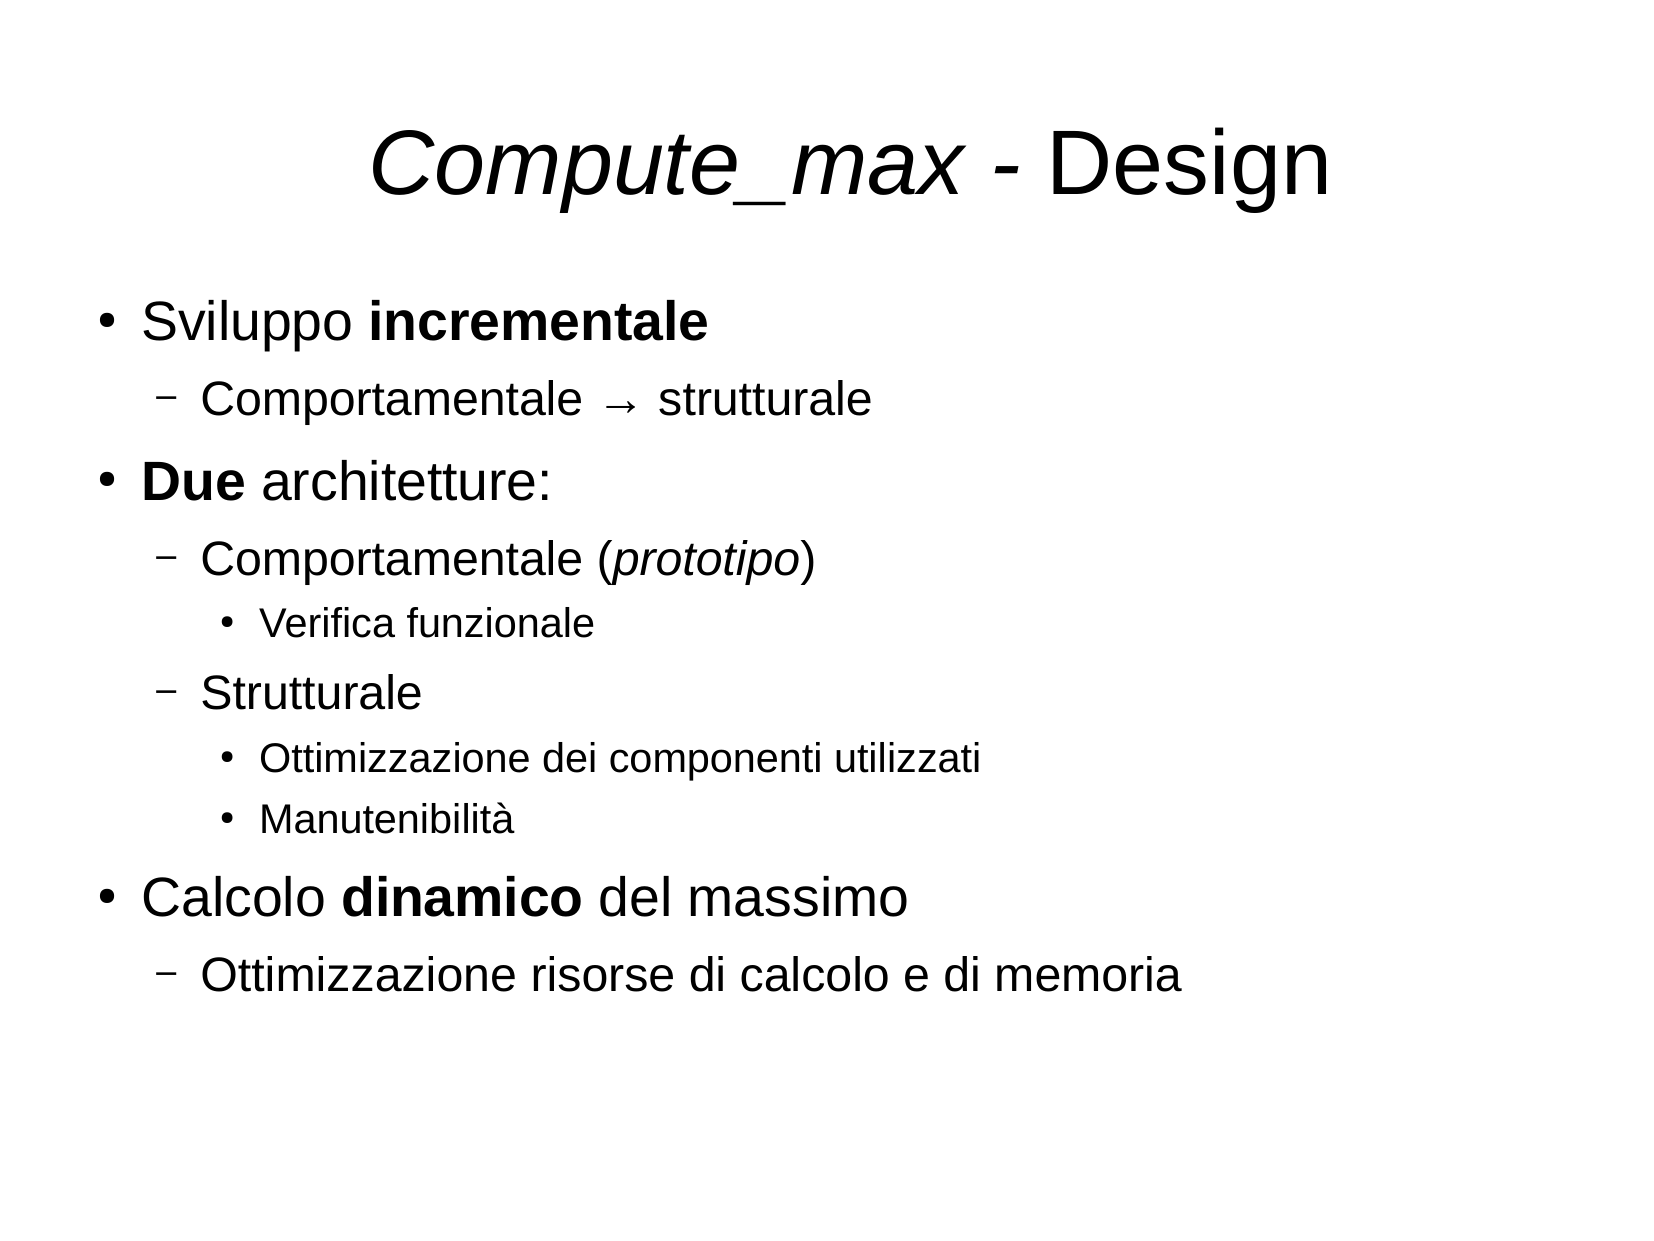

# Compute_max - Design
Sviluppo incrementale
Comportamentale → strutturale
Due architetture:
Comportamentale (prototipo)
Verifica funzionale
Strutturale
Ottimizzazione dei componenti utilizzati
Manutenibilità
Calcolo dinamico del massimo
Ottimizzazione risorse di calcolo e di memoria